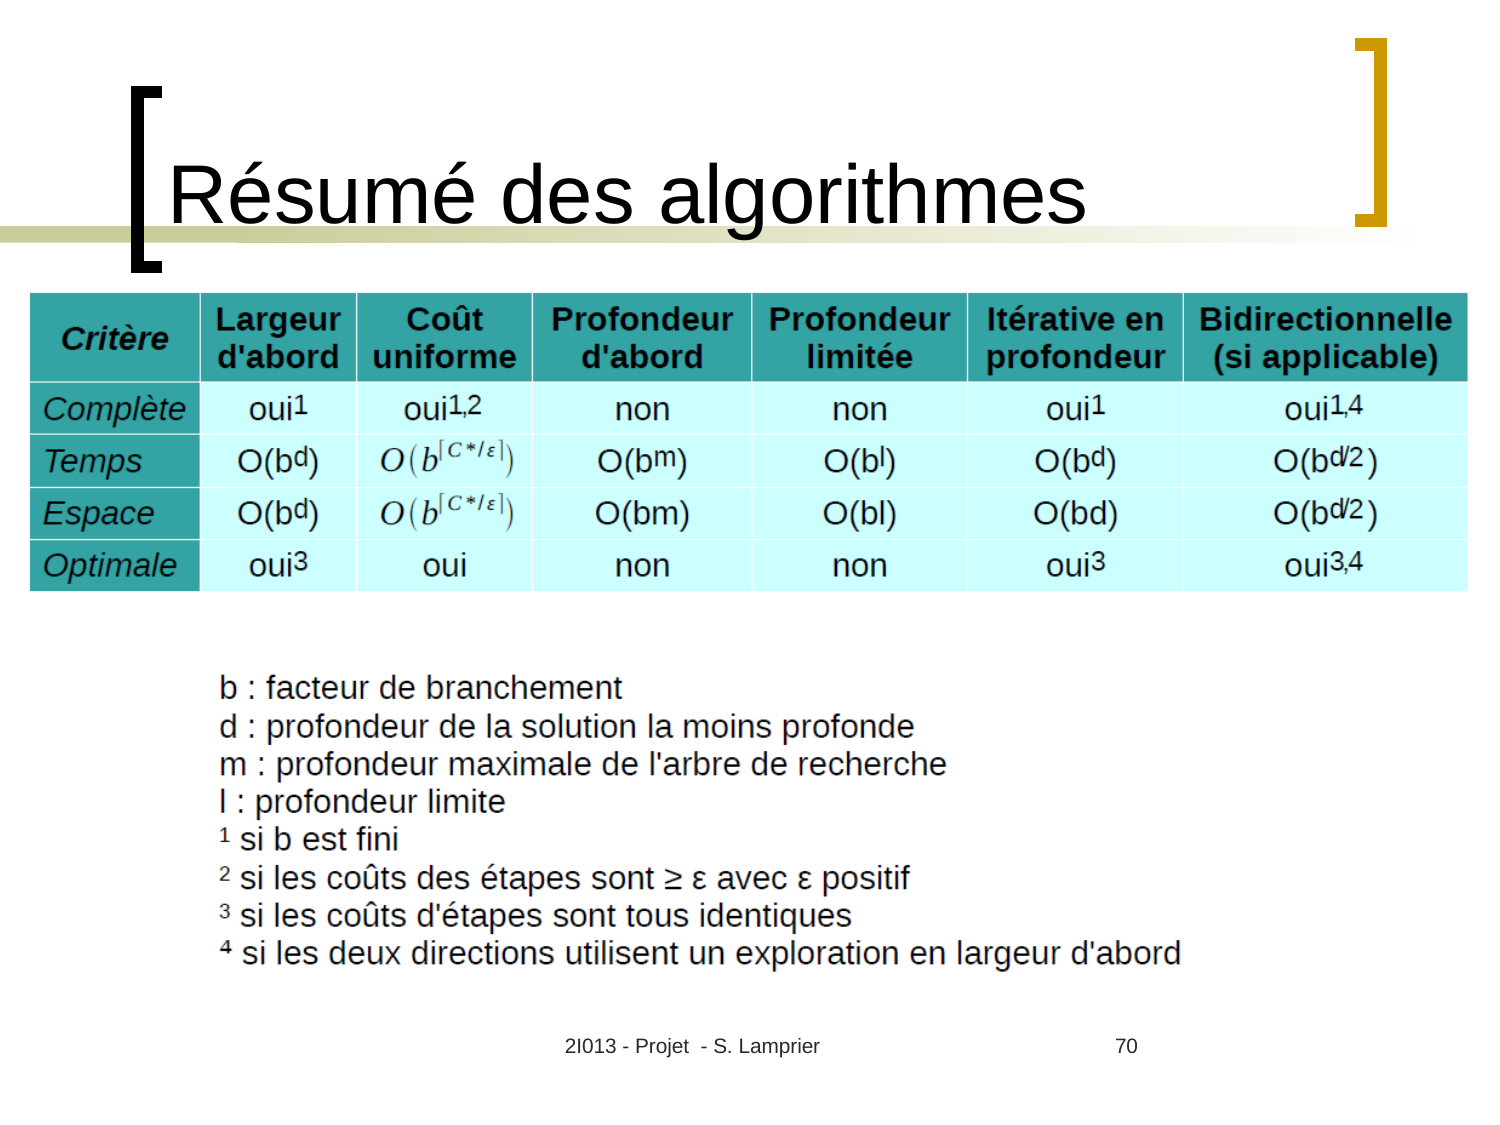

# Résumé des algorithmes
2I013 - Projet - S. Lamprier